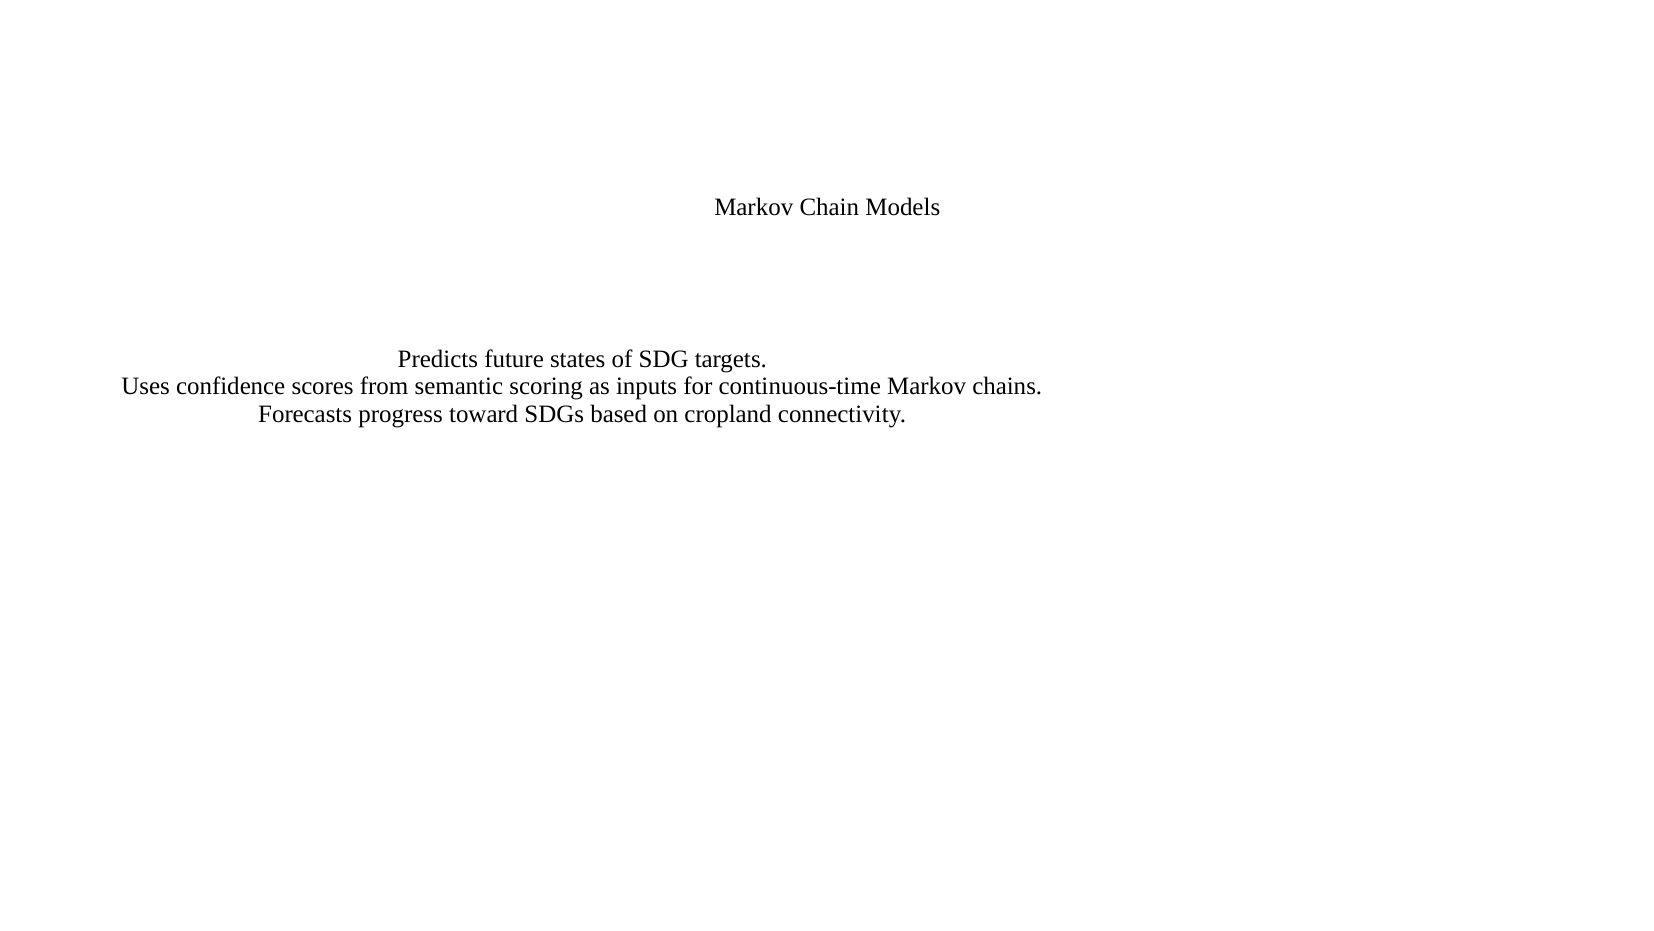

# Markov Chain Models
Predicts future states of SDG targets.
Uses confidence scores from semantic scoring as inputs for continuous-time Markov chains.
Forecasts progress toward SDGs based on cropland connectivity.